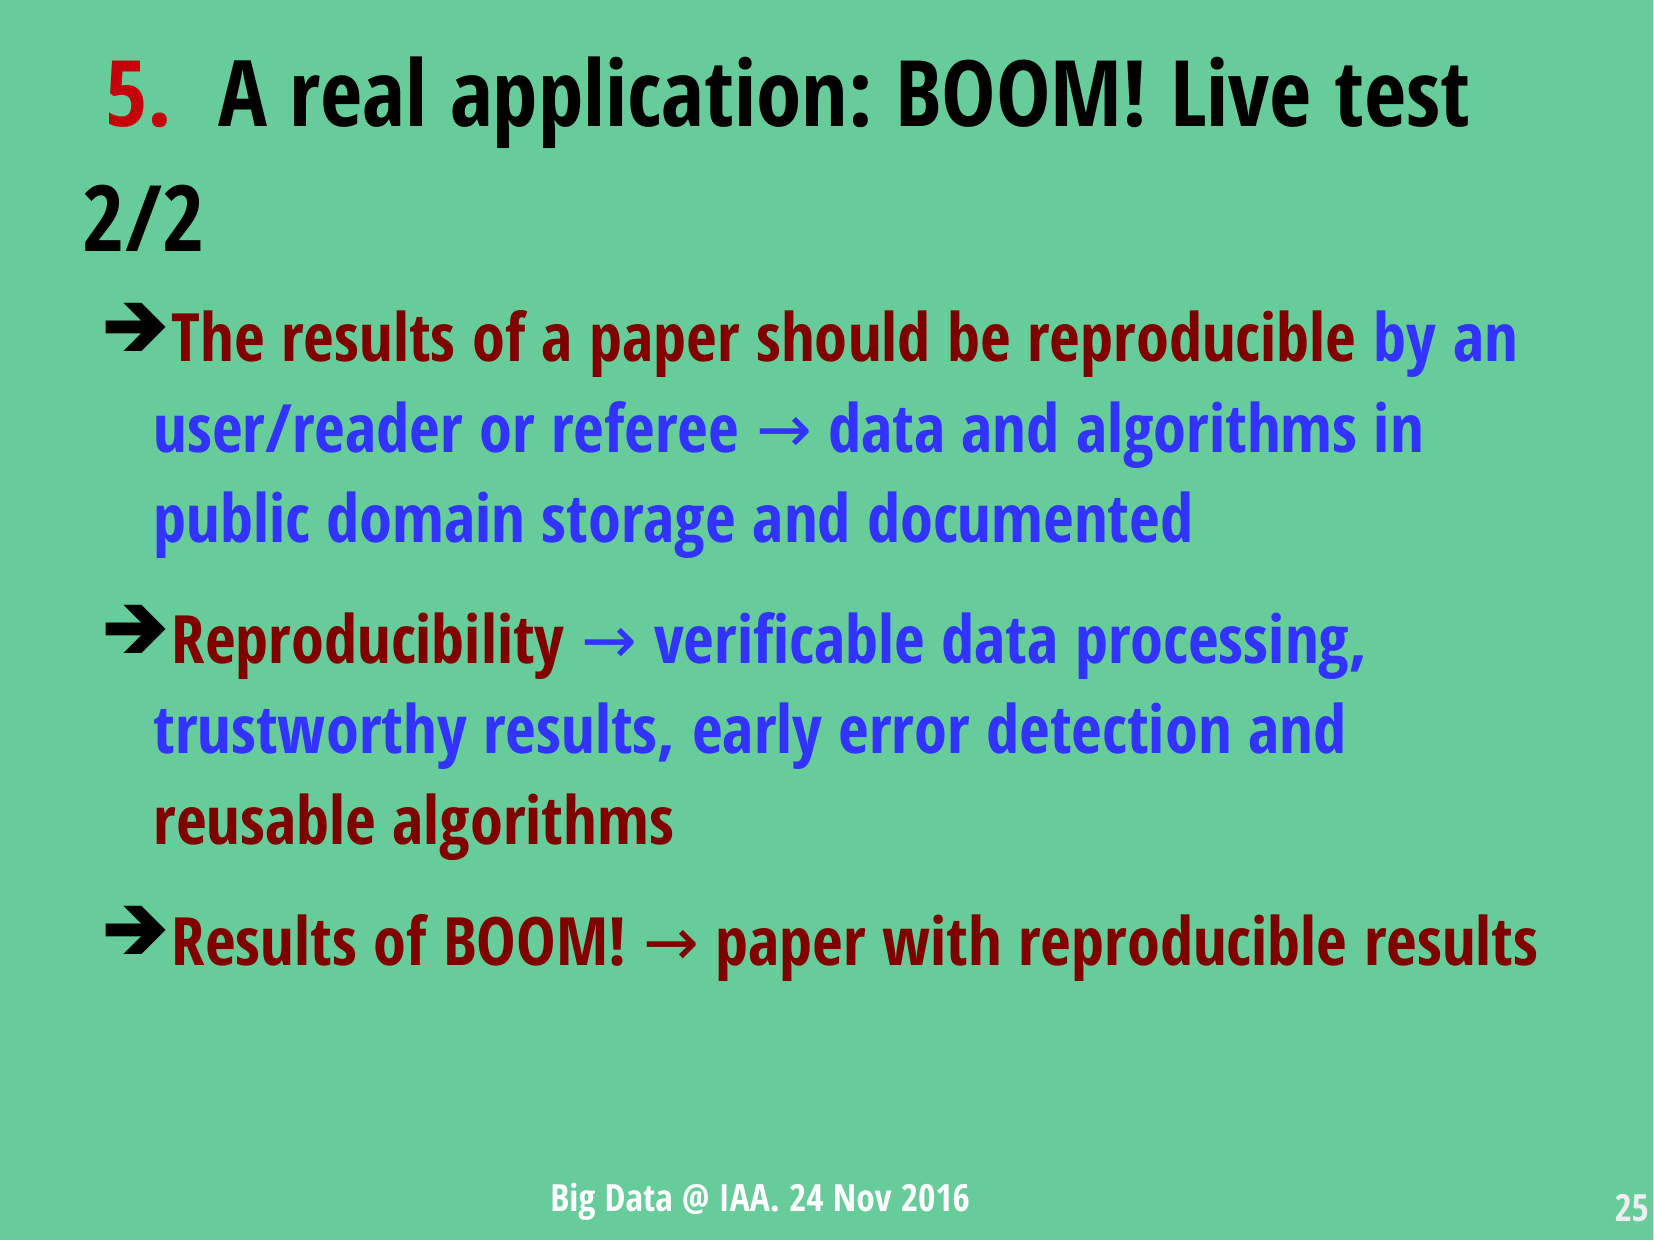

# 5. A real application: BOOM! Live test 2/2
The results of a paper should be reproducible by an user/reader or referee → data and algorithms in public domain storage and documented
Reproducibility → verificable data processing, trustworthy results, early error detection and reusable algorithms
Results of BOOM! → paper with reproducible results
Big Data @ IAA. 24 Nov 2016
25